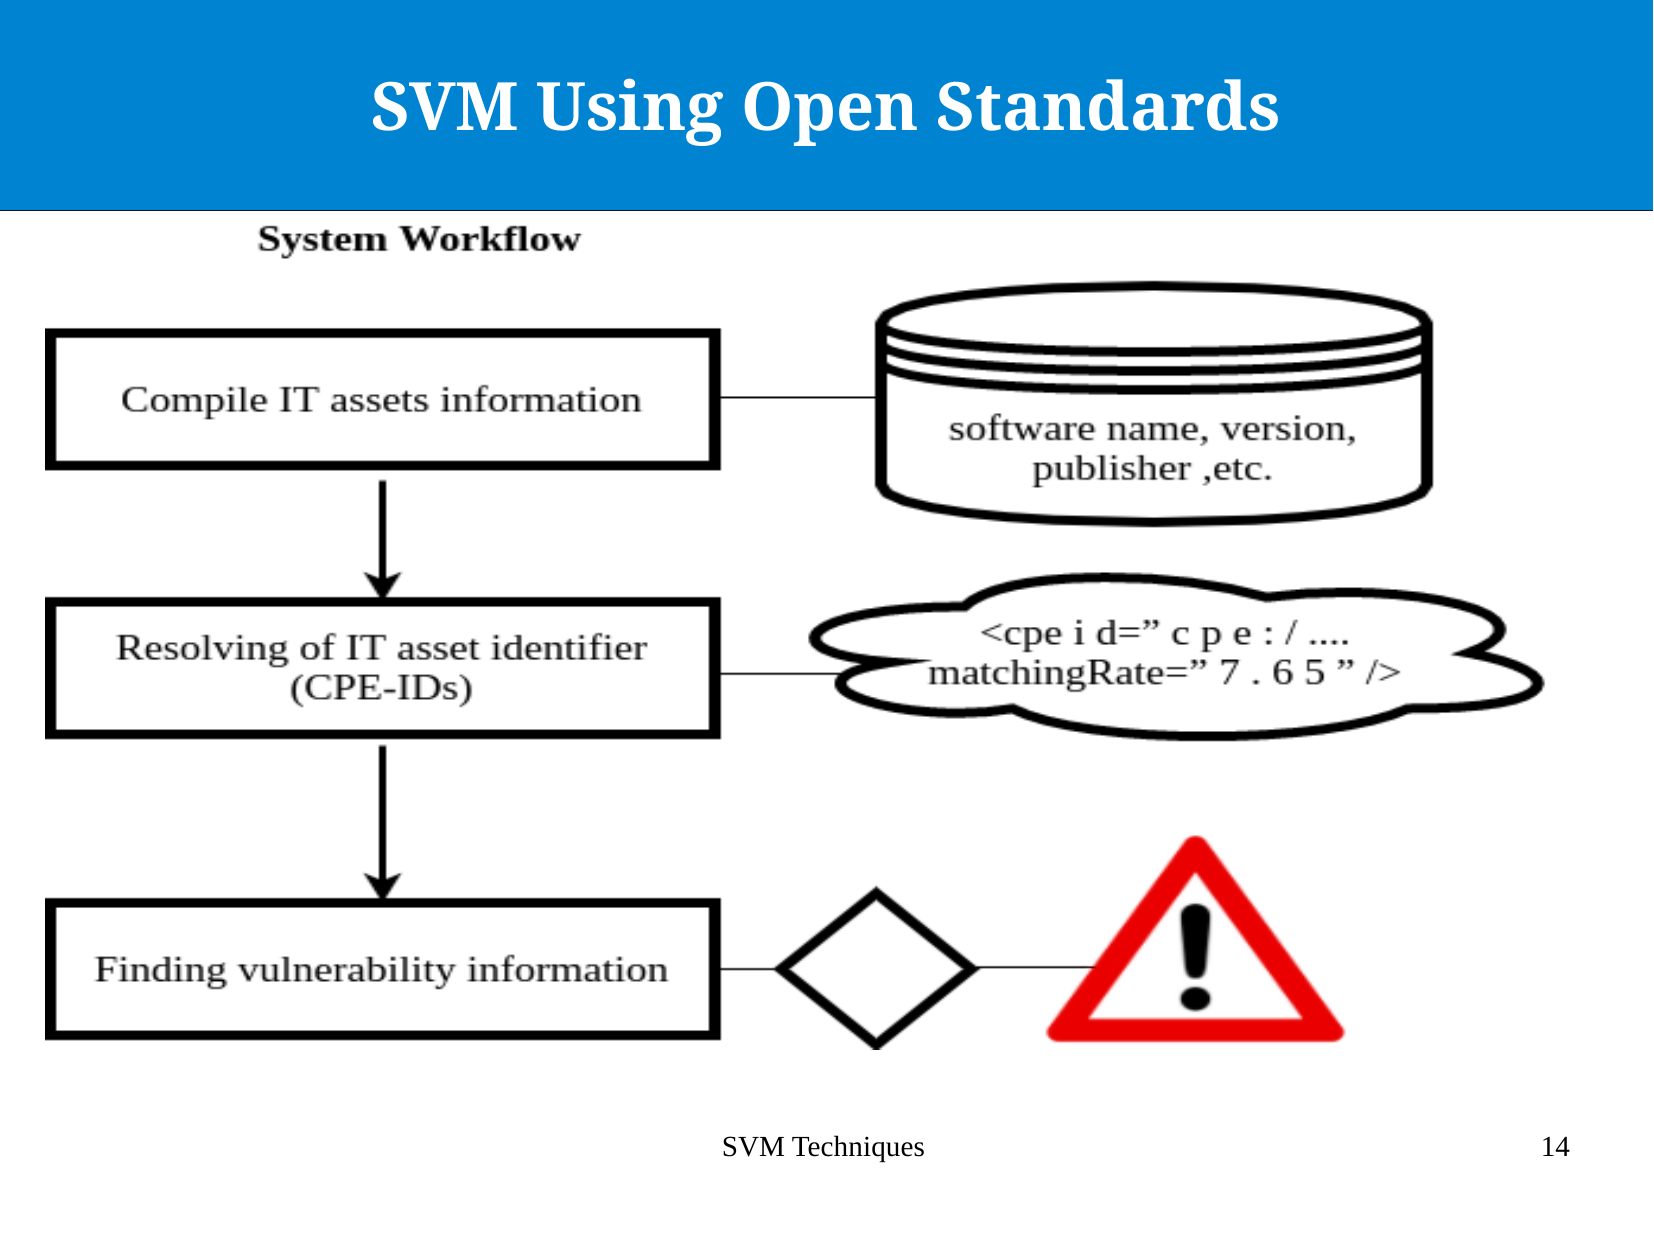

# SVM Using Open Standards
SVM Techniques
14